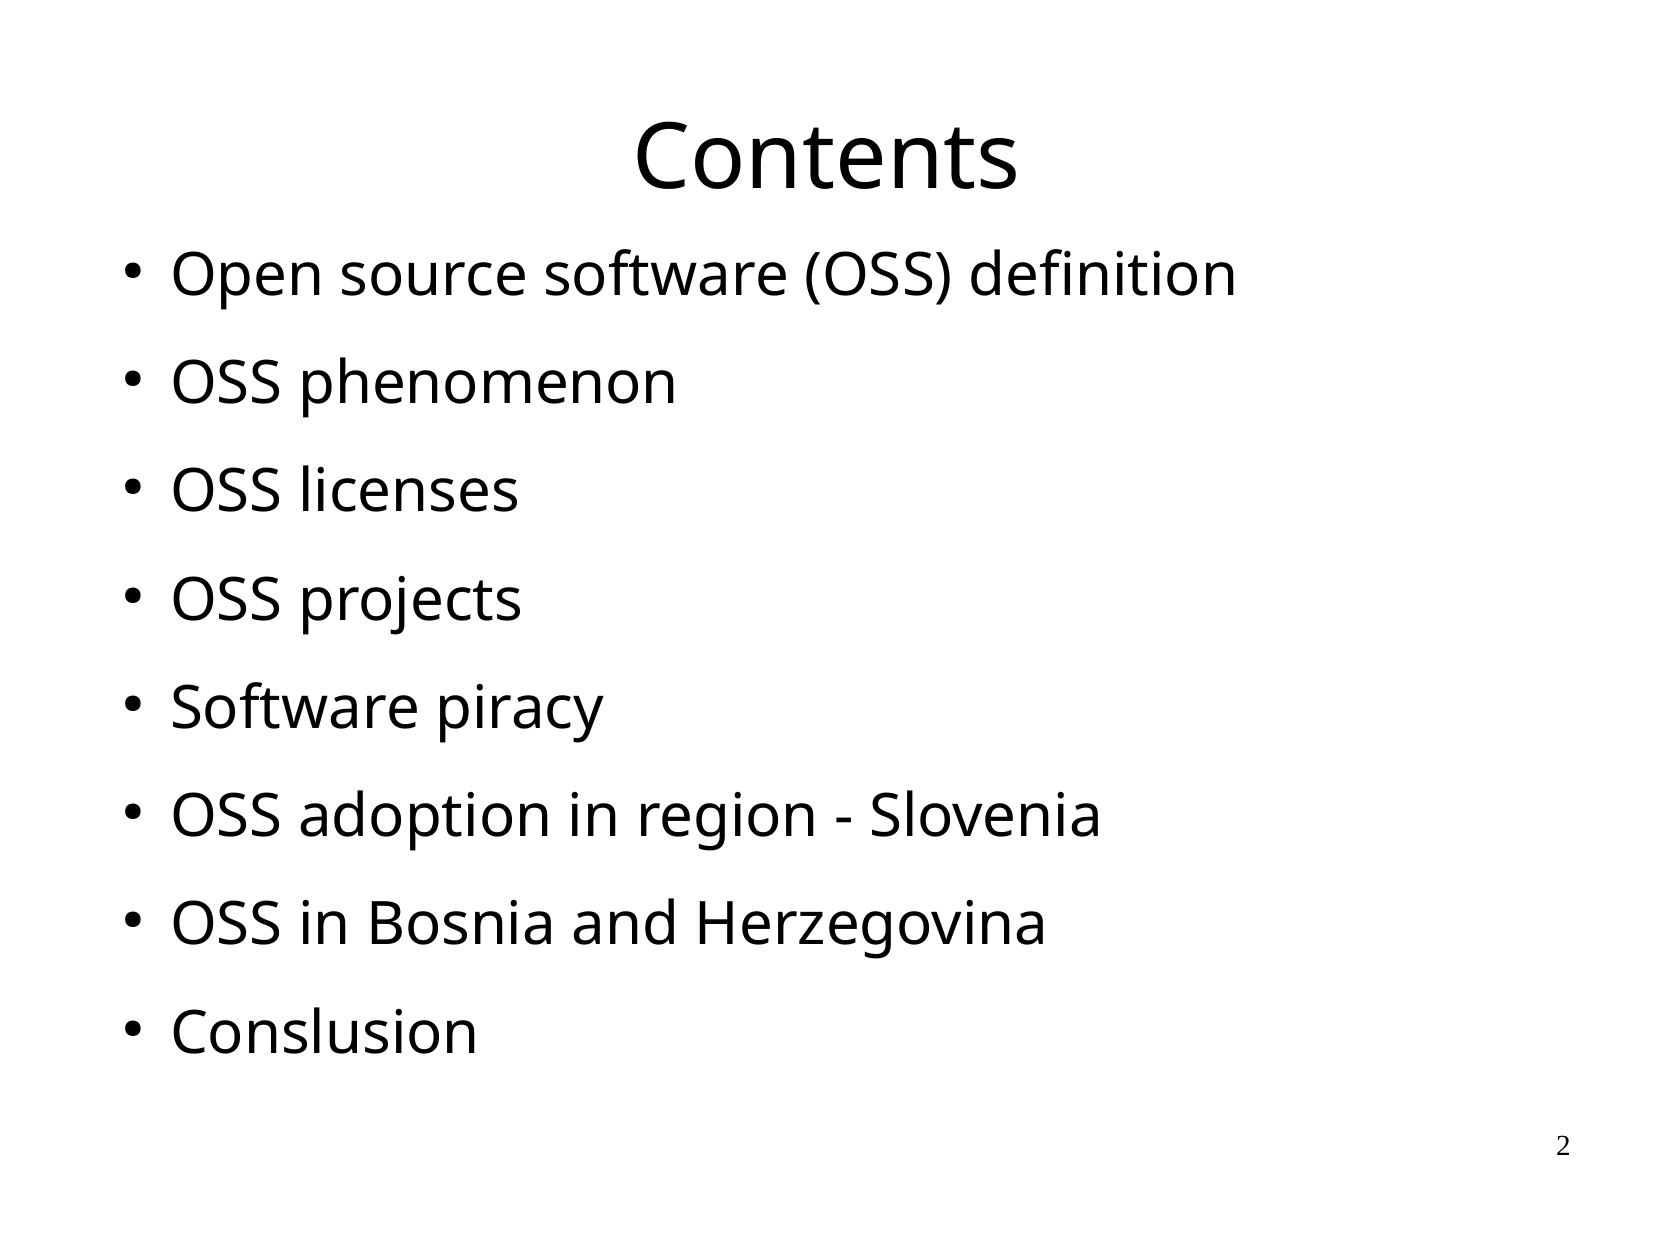

# Contents
Open source software (OSS) definition
OSS phenomenon
OSS licenses
OSS projects
Software piracy
OSS adoption in region - Slovenia
OSS in Bosnia and Herzegovina
Conslusion
2